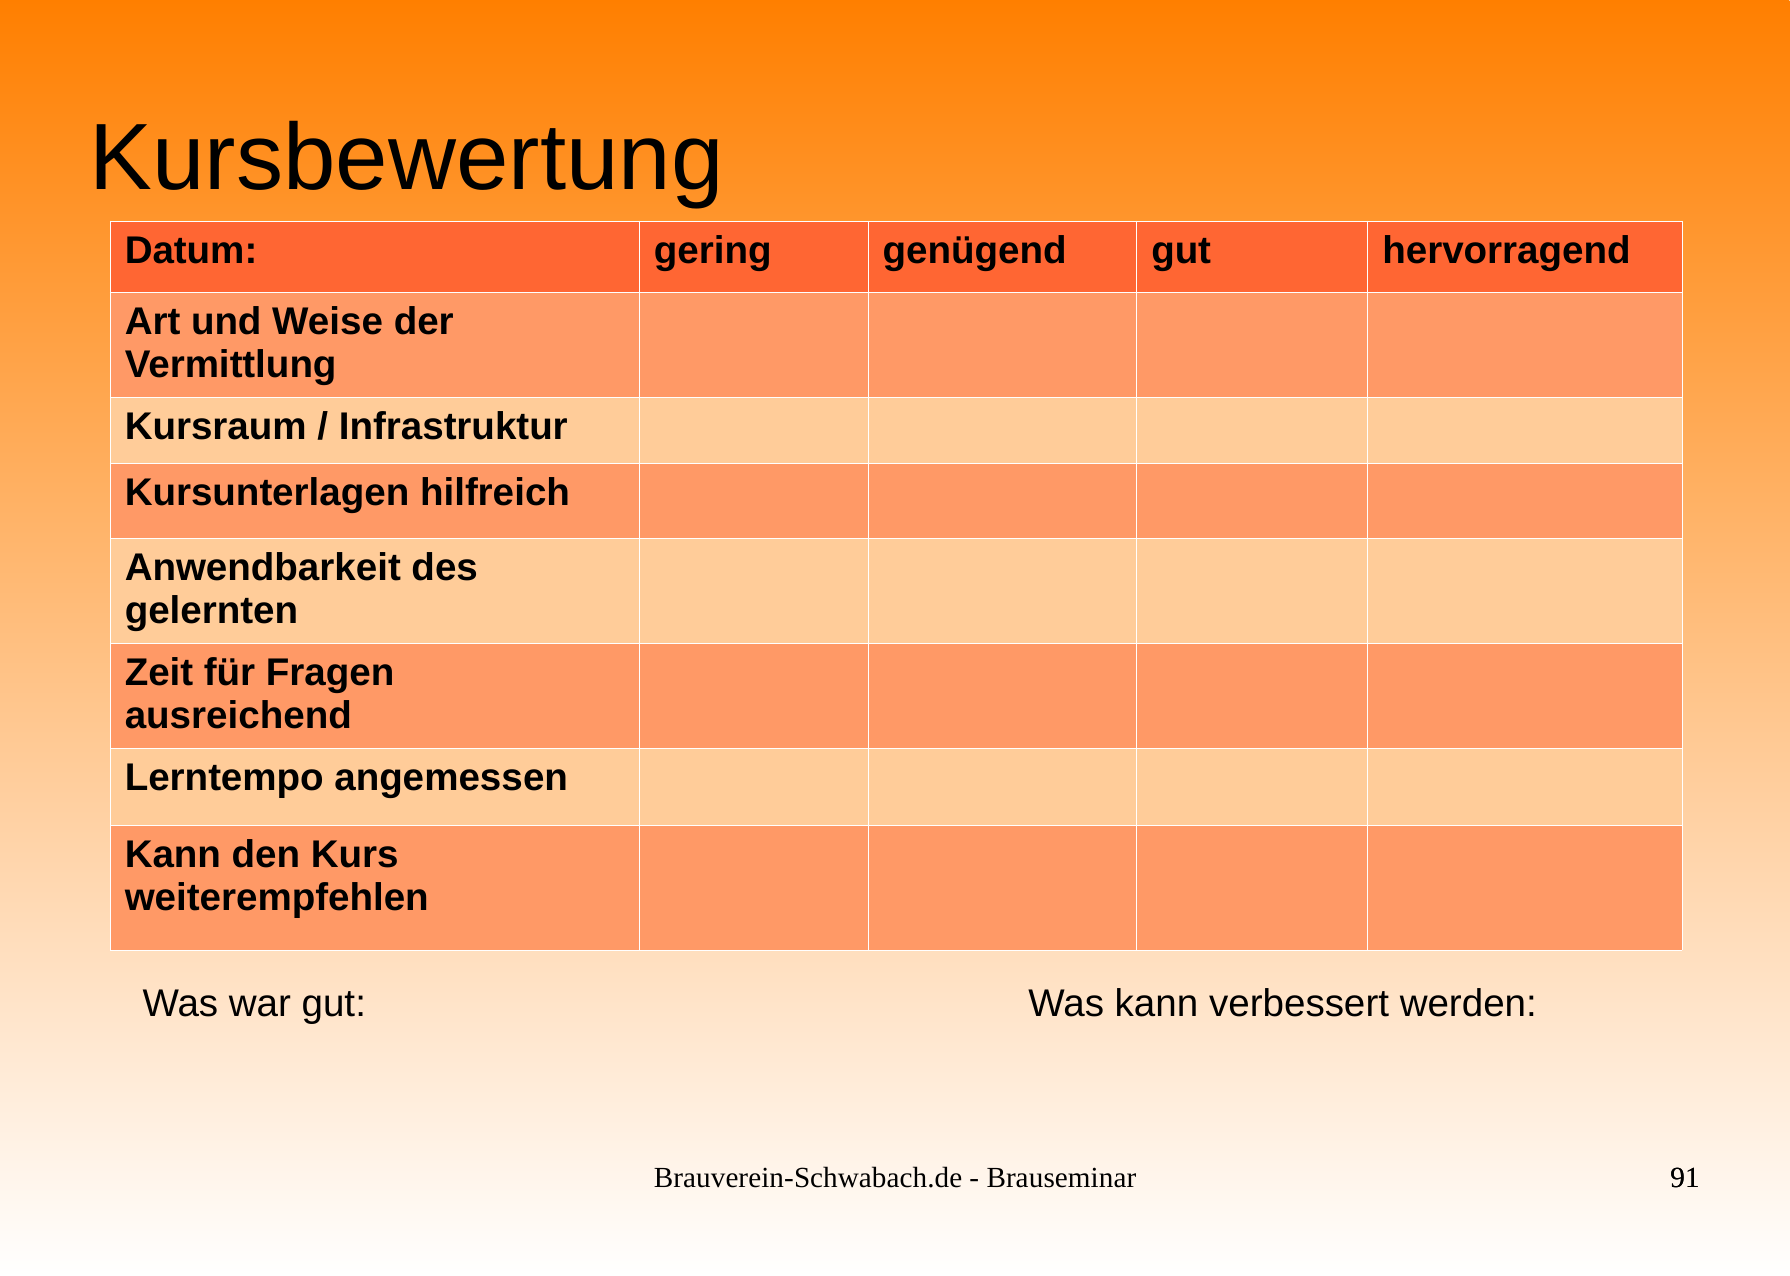

# Kursbewertung
| Datum: | gering | genügend | gut | hervorragend |
| --- | --- | --- | --- | --- |
| Art und Weise der Vermittlung | | | | |
| Kursraum / Infrastruktur | | | | |
| Kursunterlagen hilfreich | | | | |
| Anwendbarkeit des gelernten | | | | |
| Zeit für Fragen ausreichend | | | | |
| Lerntempo angemessen | | | | |
| Kann den Kurs weiterempfehlen | | | | |
Was war gut:									Was kann verbessert werden:
Brauverein-Schwabach.de - Brauseminar
91